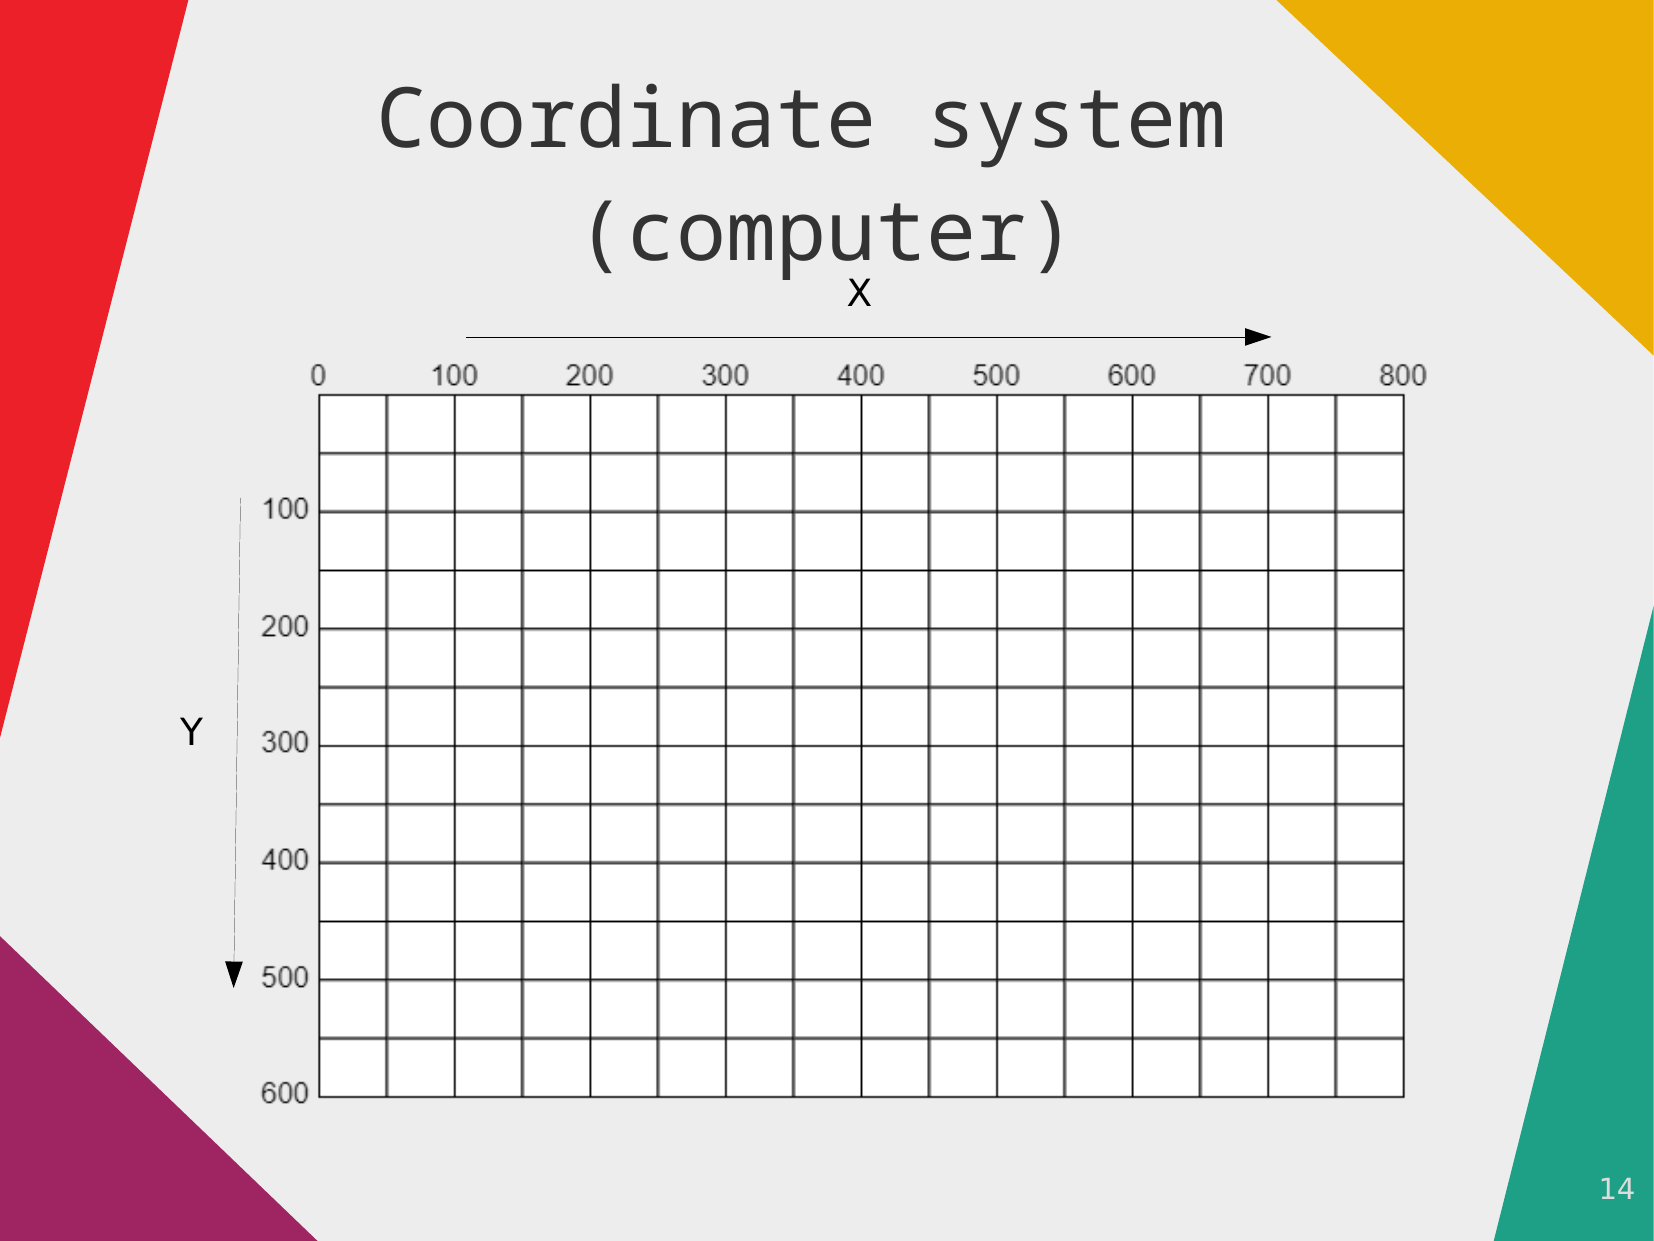

# Coordinate system (computer)
X
Y
14